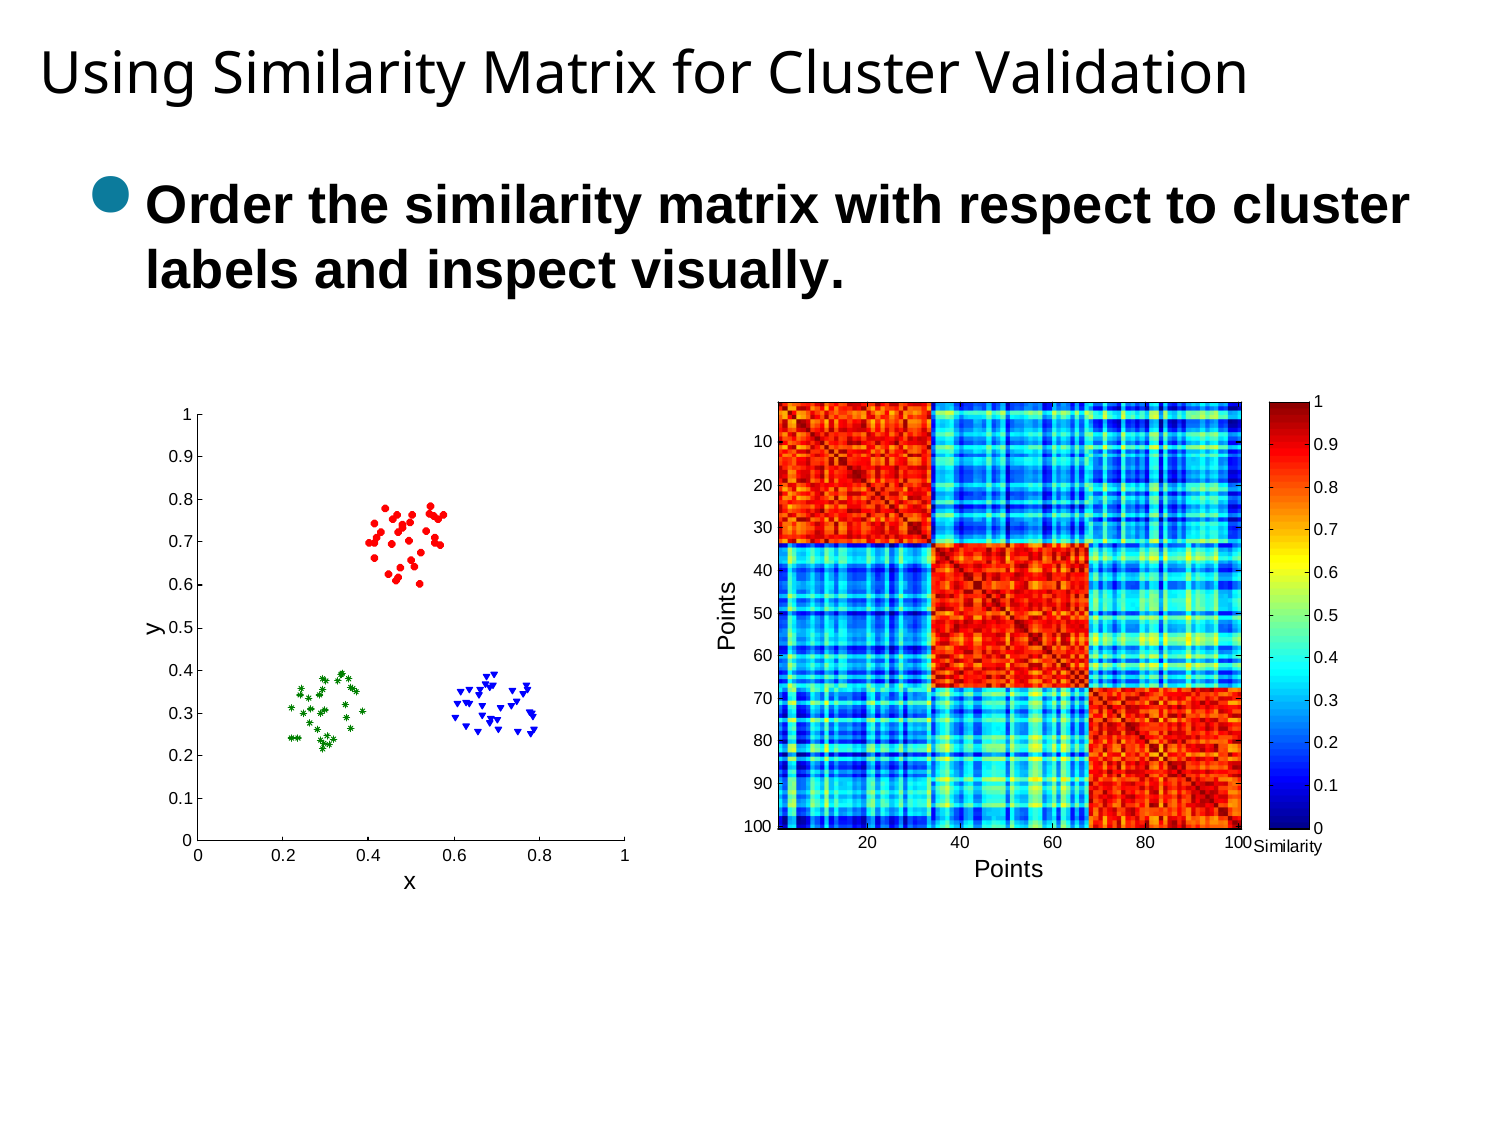

Using Similarity Matrix for Cluster Validation
Order the similarity matrix with respect to cluster labels and inspect visually.